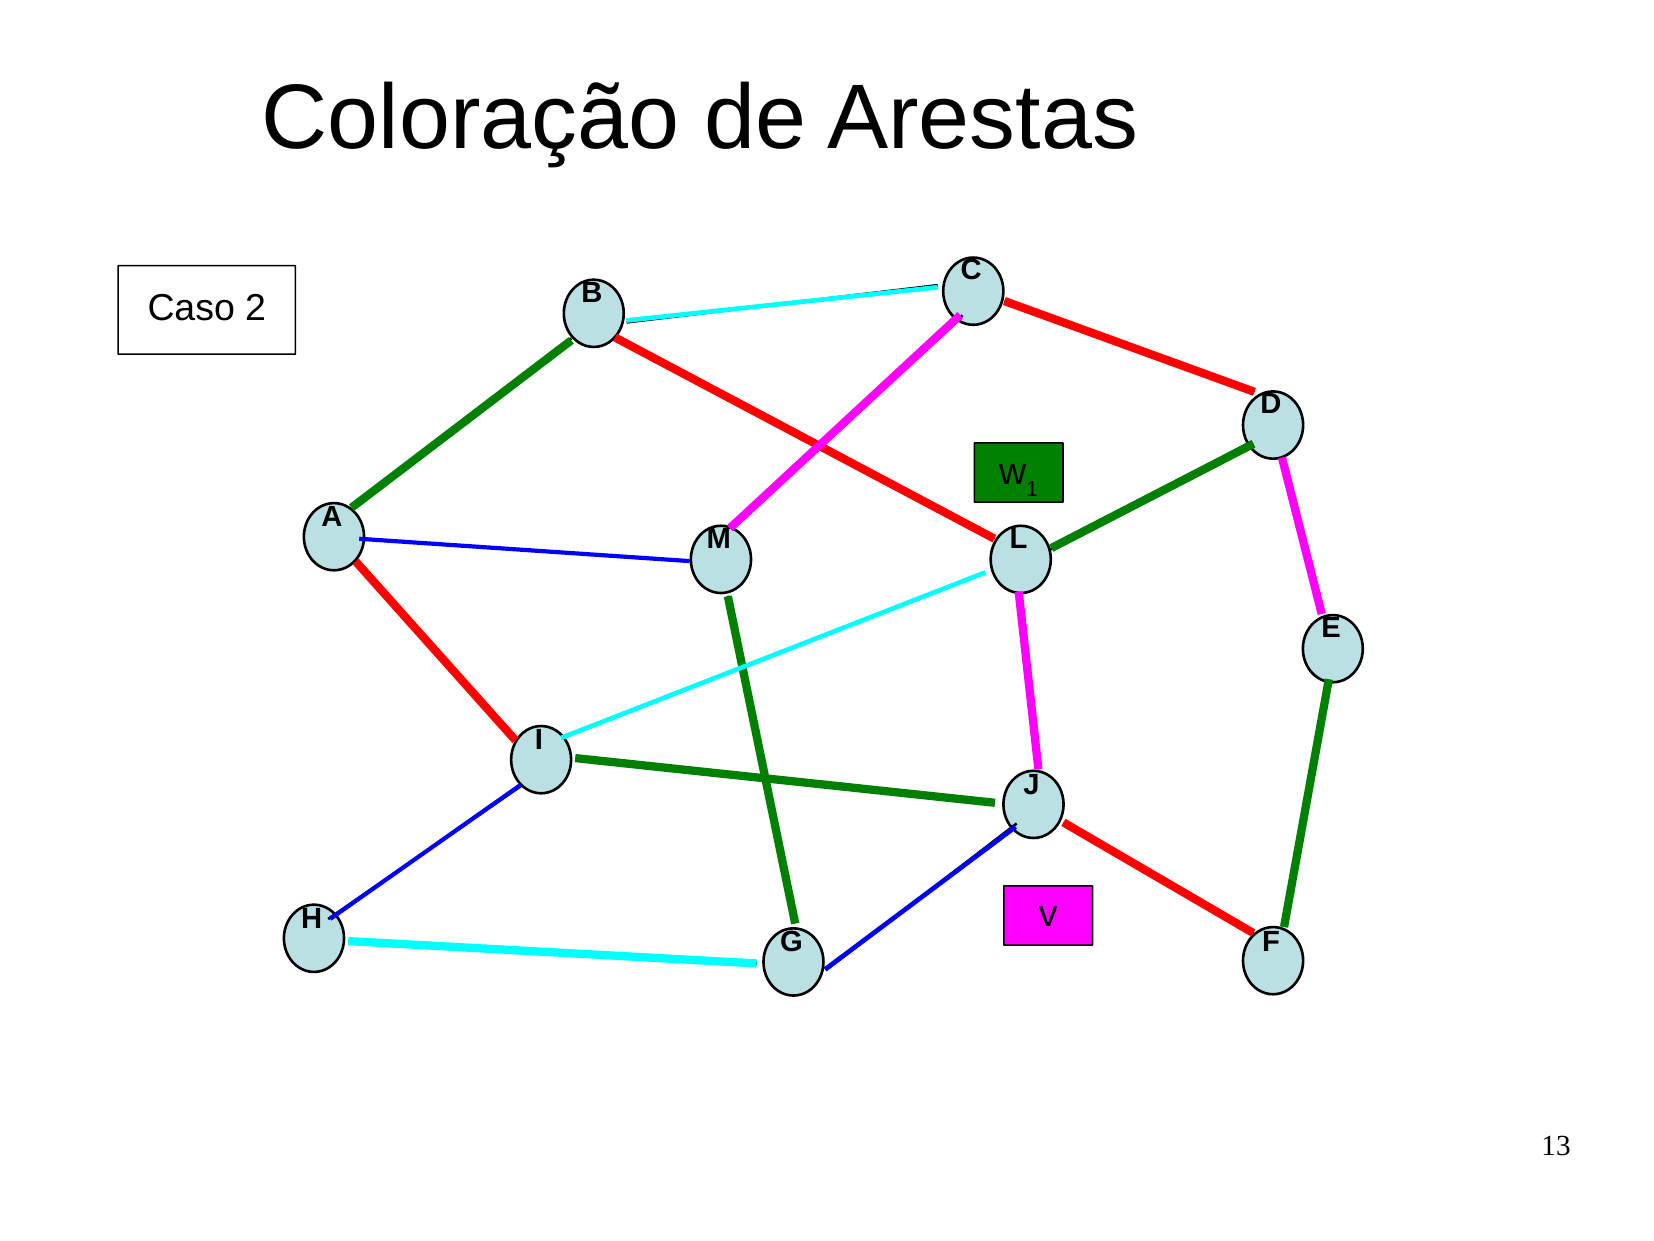

# Coloração de Arestas
C
Caso 2
B
D
w1
A
M
L
E
I
J
v
H
G
F
13